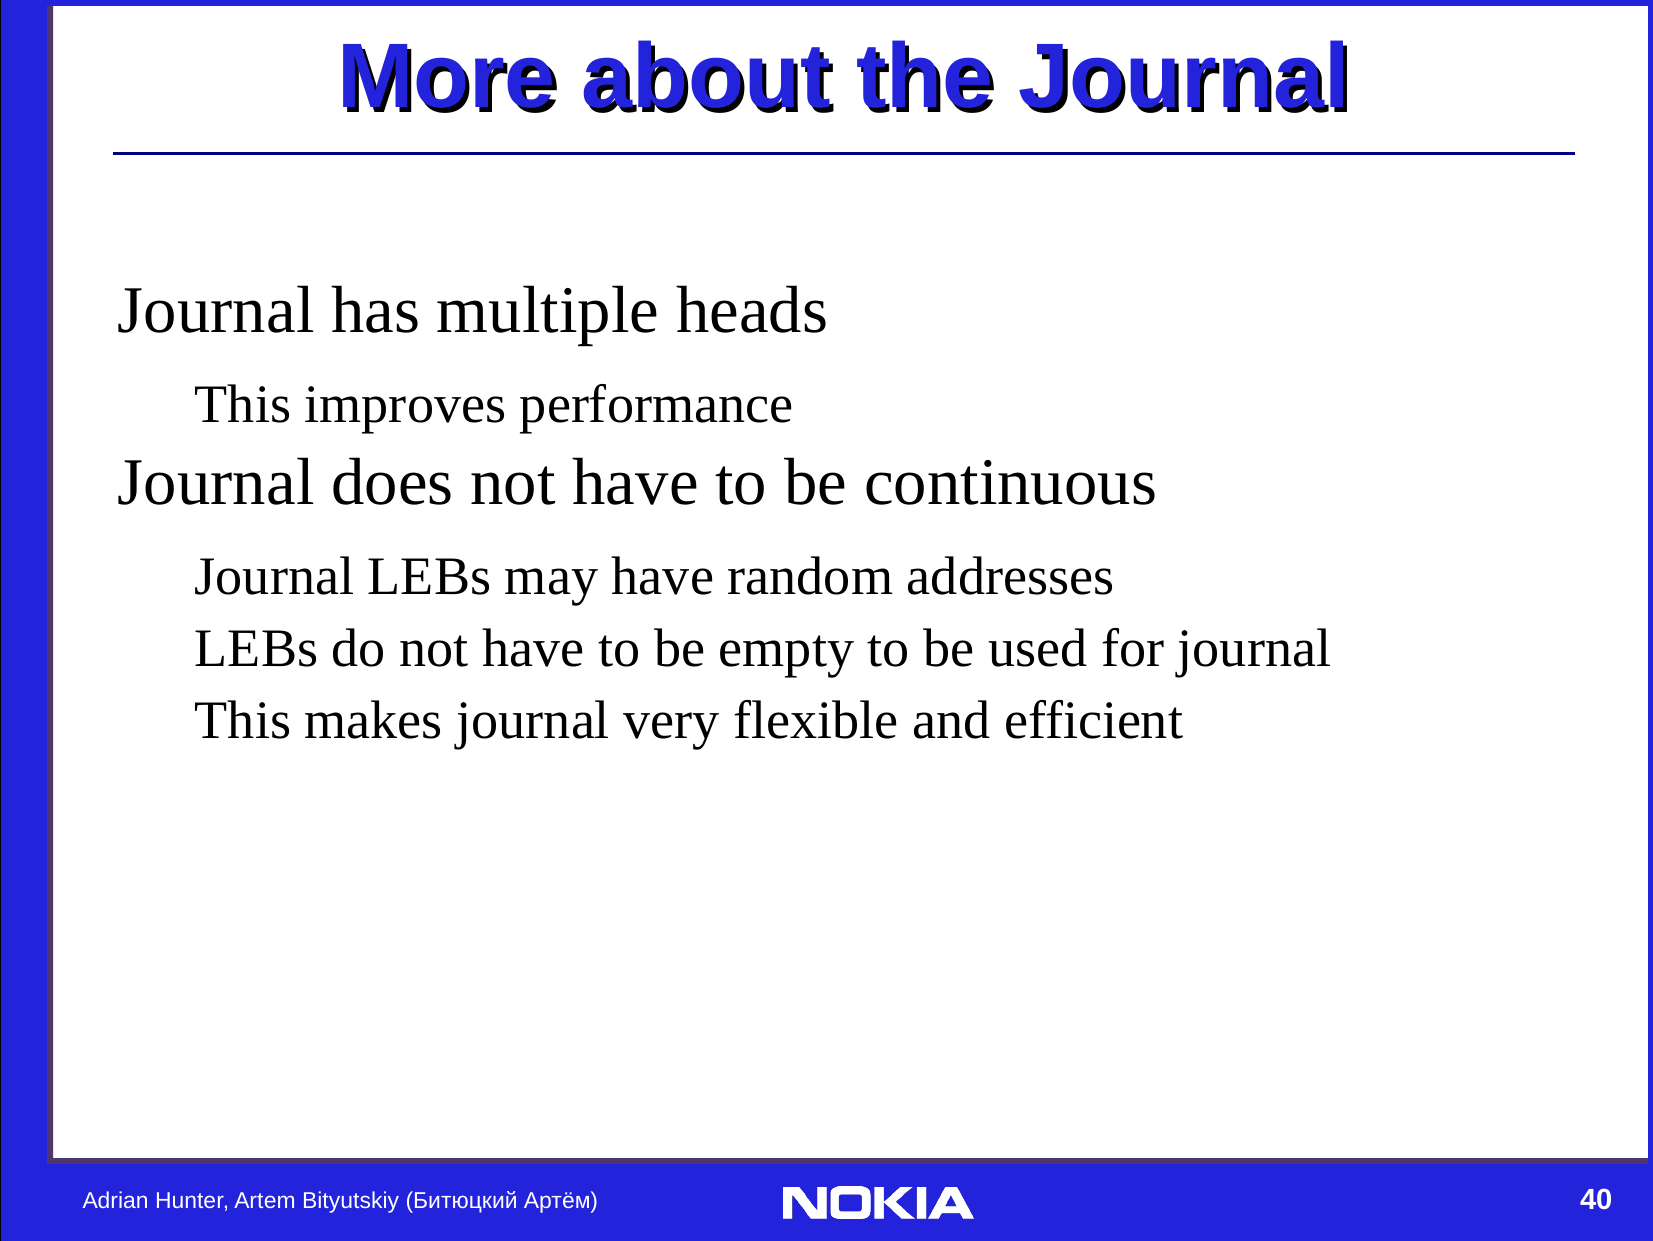

# More about the Journal
Journal has multiple heads
This improves performance
Journal does not have to be continuous
Journal LEBs may have random addresses
LEBs do not have to be empty to be used for journal
This makes journal very flexible and efficient
40